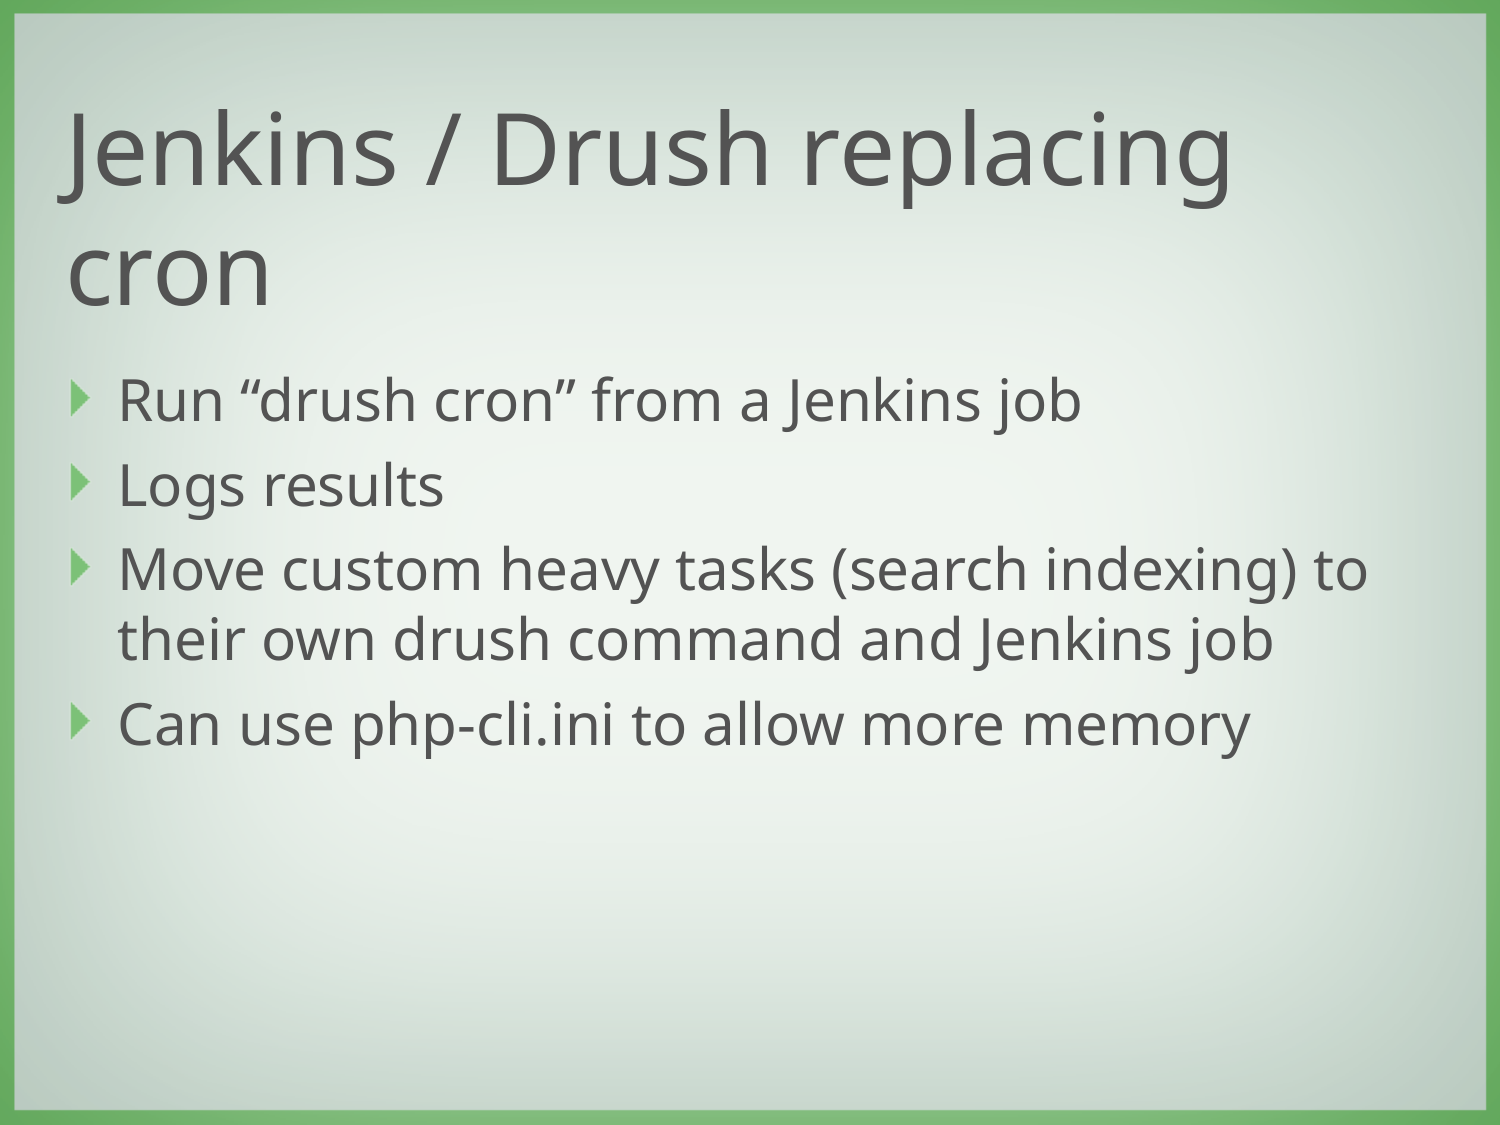

# Jenkins / Drush replacing cron
Run “drush cron” from a Jenkins job
Logs results
Move custom heavy tasks (search indexing) to their own drush command and Jenkins job
Can use php-cli.ini to allow more memory